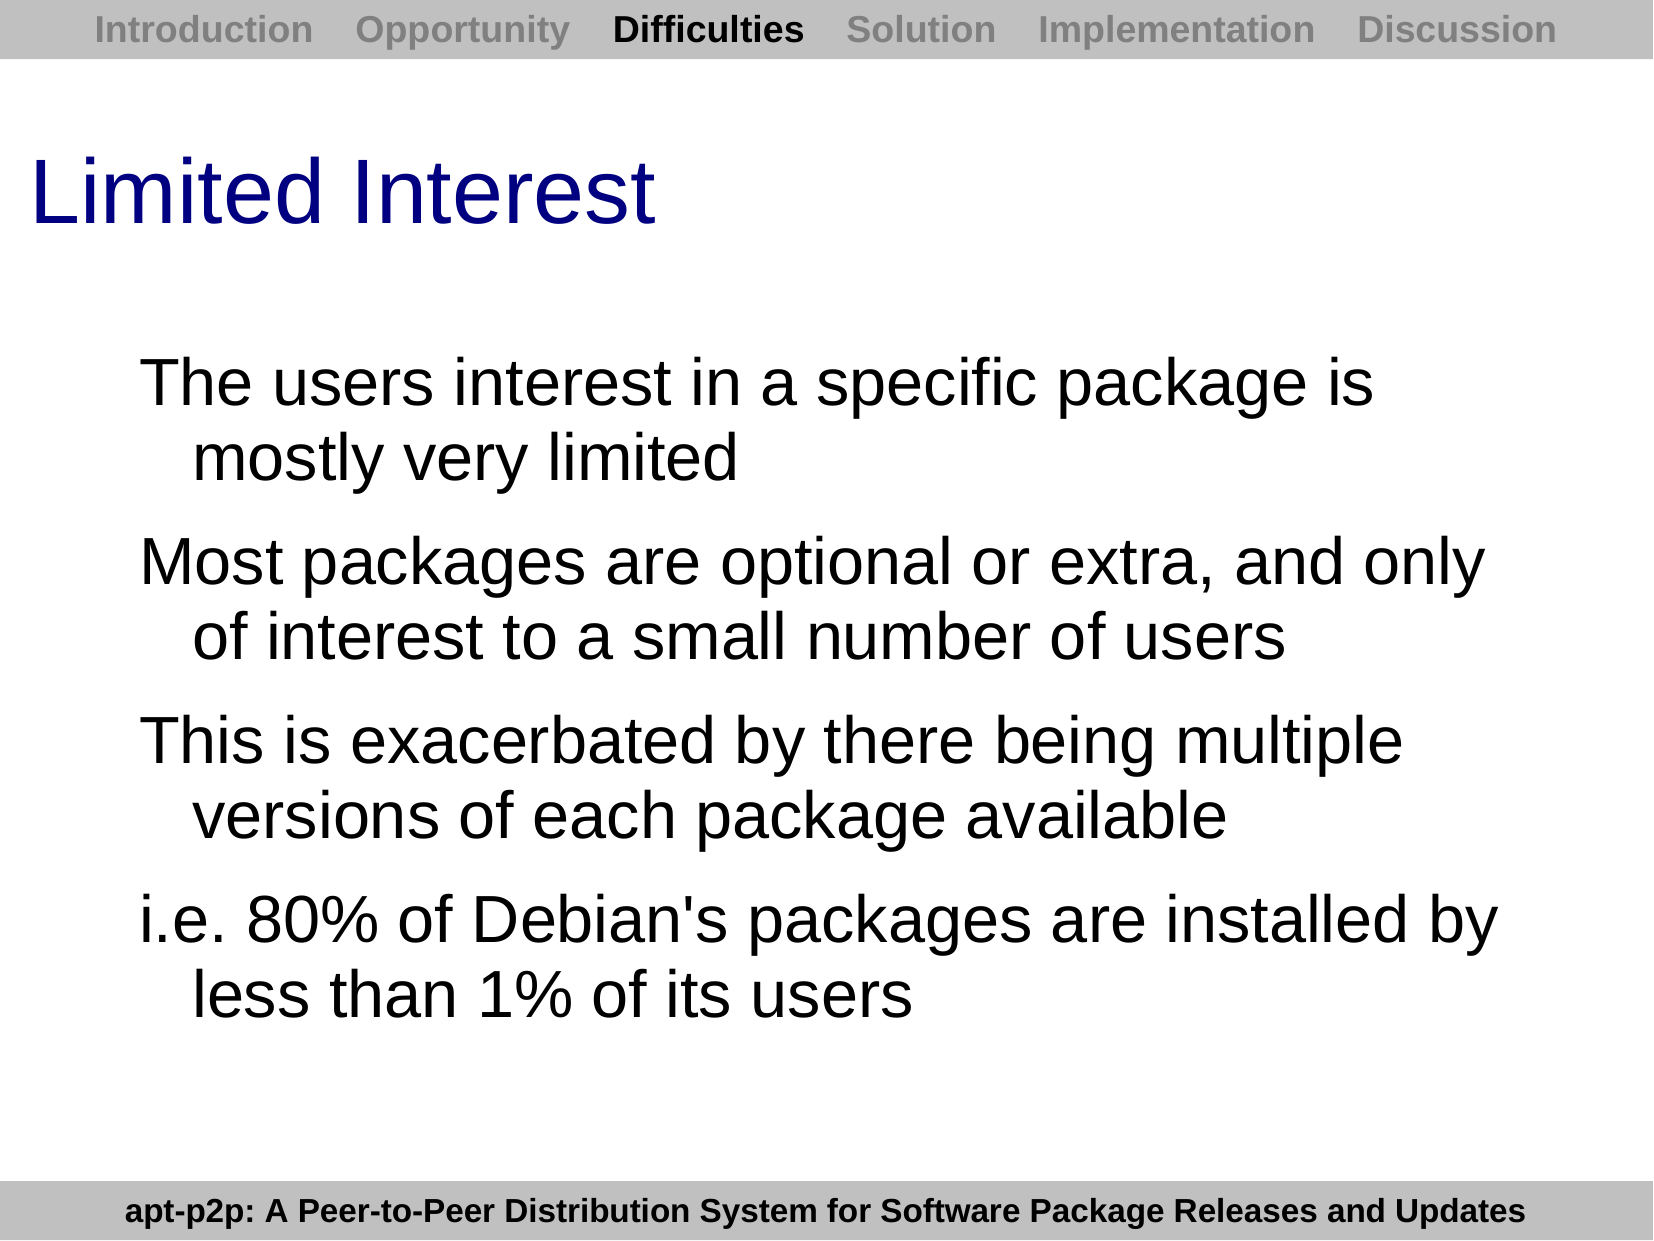

# Limited Interest
The users interest in a specific package is mostly very limited
Most packages are optional or extra, and only of interest to a small number of users
This is exacerbated by there being multiple versions of each package available
i.e. 80% of Debian's packages are installed by less than 1% of its users